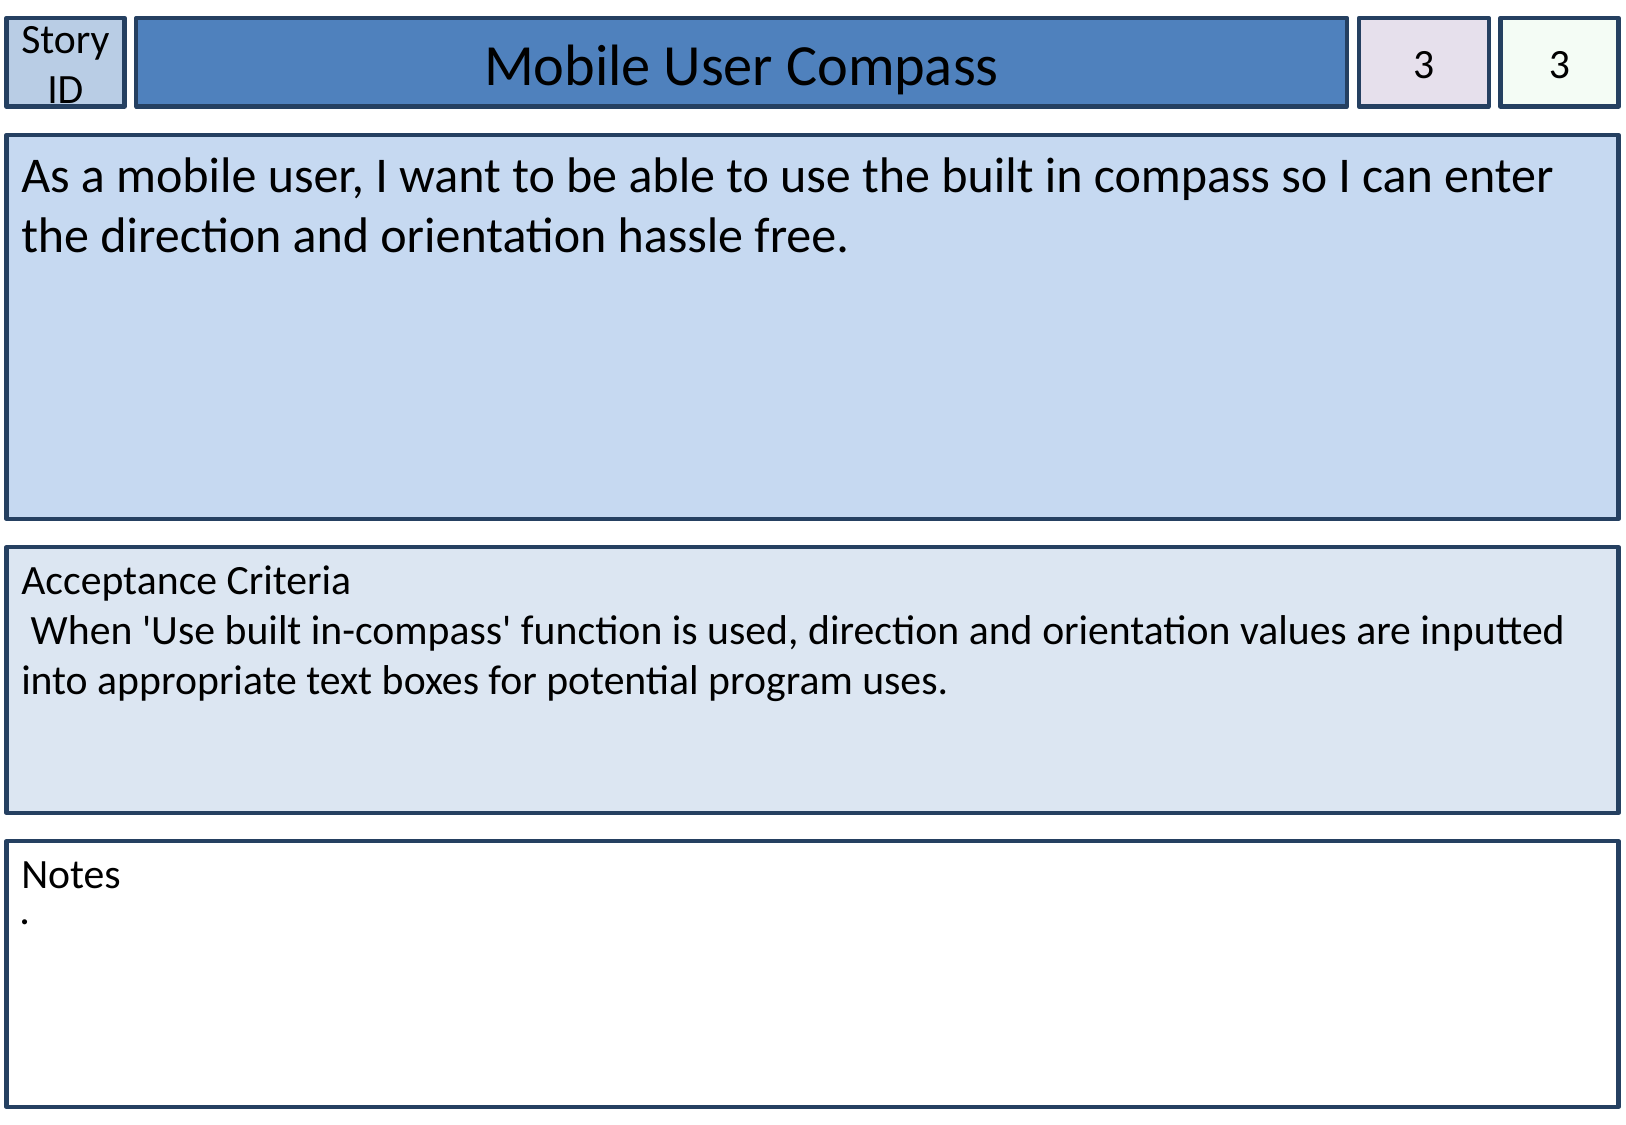

Story ID
Mobile User Compass
3
3
As a mobile user, I want to be able to use the built in compass so I can enter the direction and orientation hassle free.
#
Acceptance Criteria
 When 'Use built in-compass' function is used, direction and orientation values are inputted into appropriate text boxes for potential program uses.
Notes